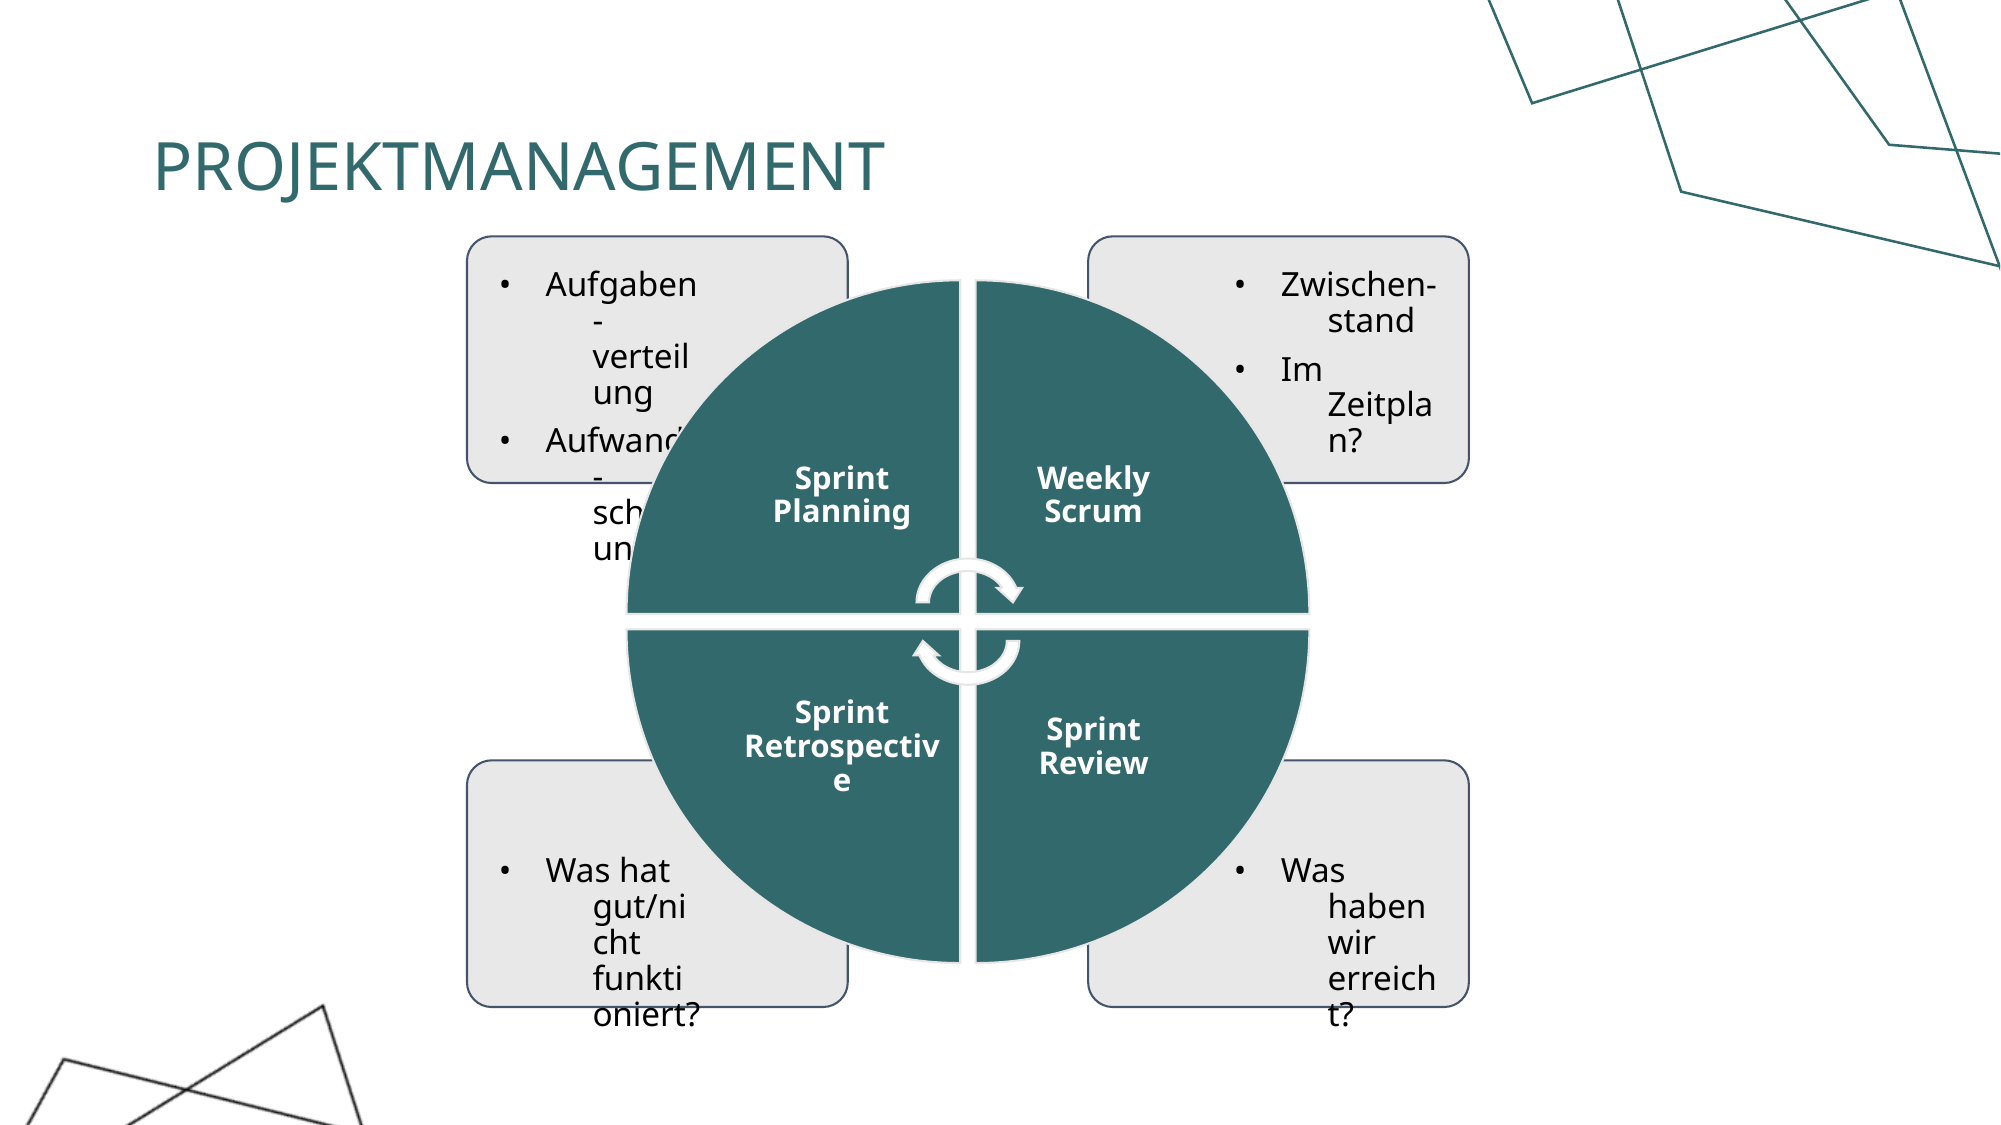

# Projektmanagement
Aufgaben-verteilung
Aufwands-schätzung
Zwischen-stand
Im Zeitplan?
Sprint Planning
Weekly Scrum
Sprint Retrospective
Sprint Review
Was hat gut/nicht funktioniert?
Was haben wir erreicht?